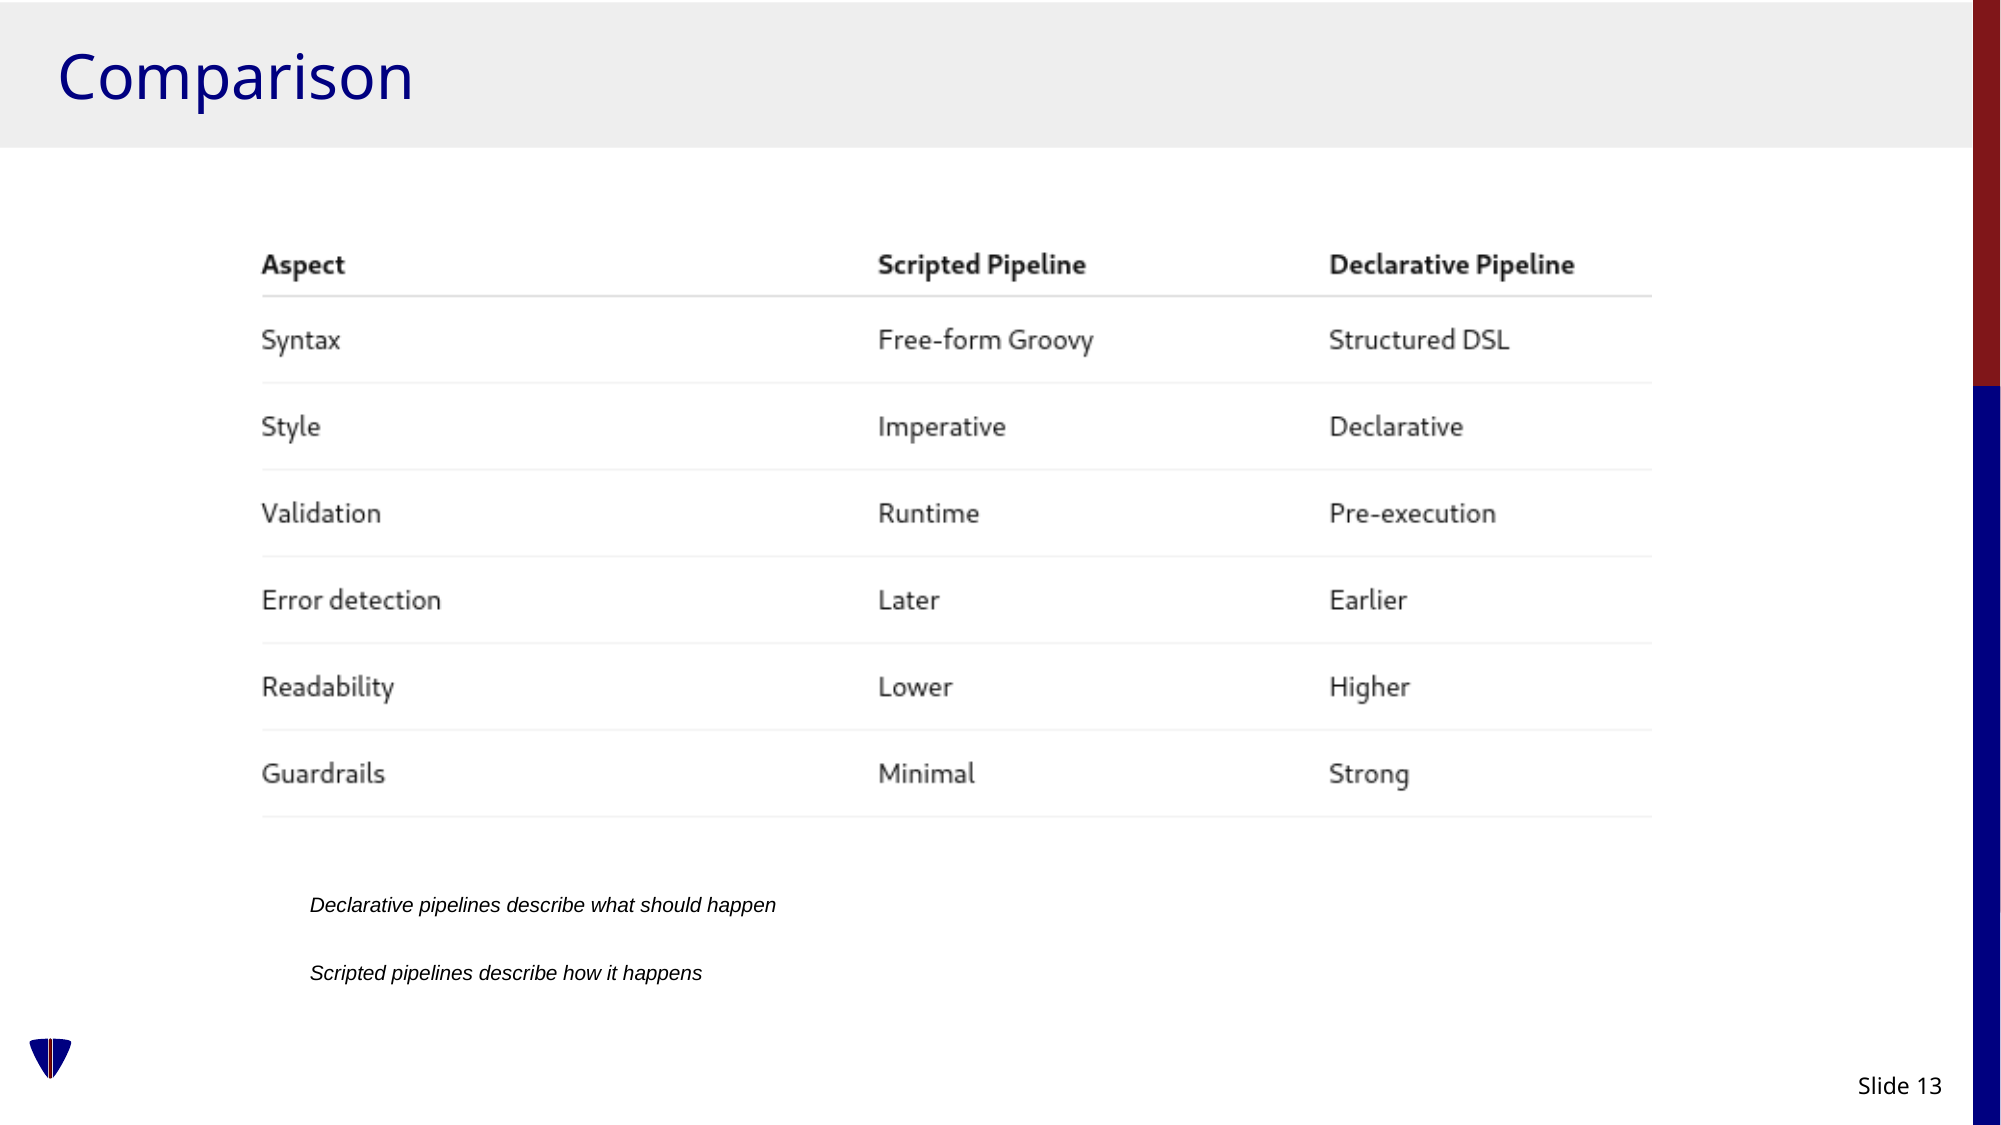

# Comparison
Declarative pipelines describe what should happen
Scripted pipelines describe how it happens